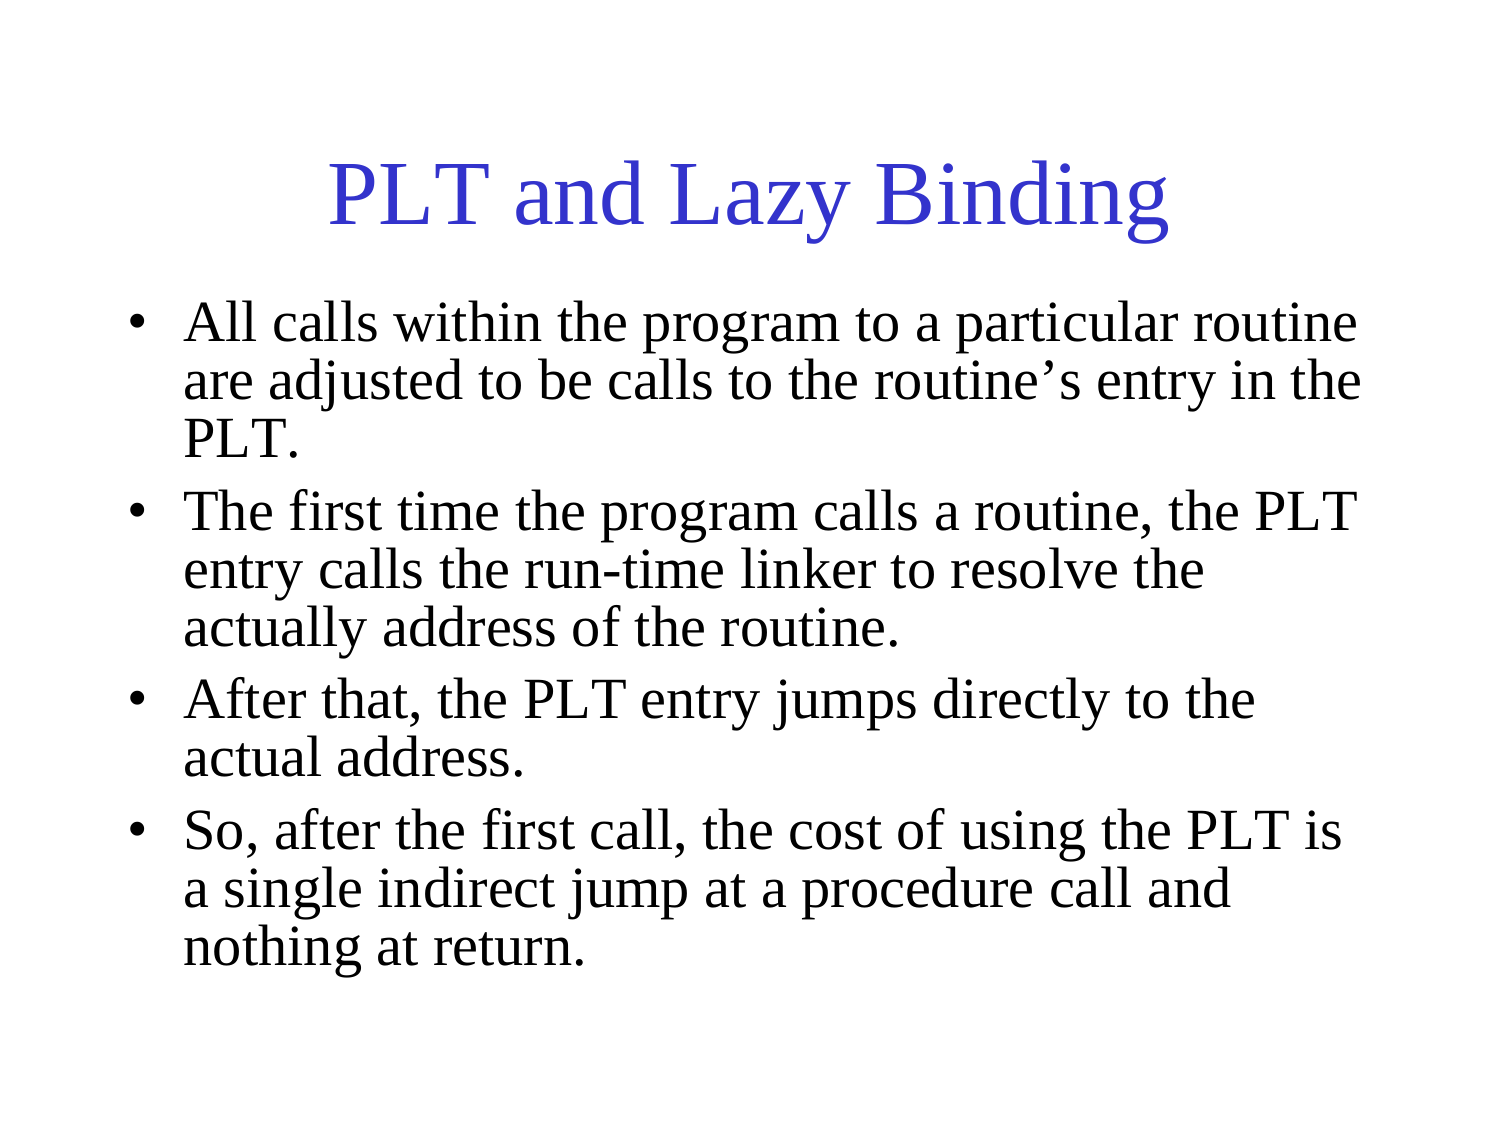

# PLT and Lazy Binding
All calls within the program to a particular routine are adjusted to be calls to the routine’s entry in the PLT.
The first time the program calls a routine, the PLT entry calls the run-time linker to resolve the actually address of the routine.
After that, the PLT entry jumps directly to the actual address.
So, after the first call, the cost of using the PLT is a single indirect jump at a procedure call and nothing at return.